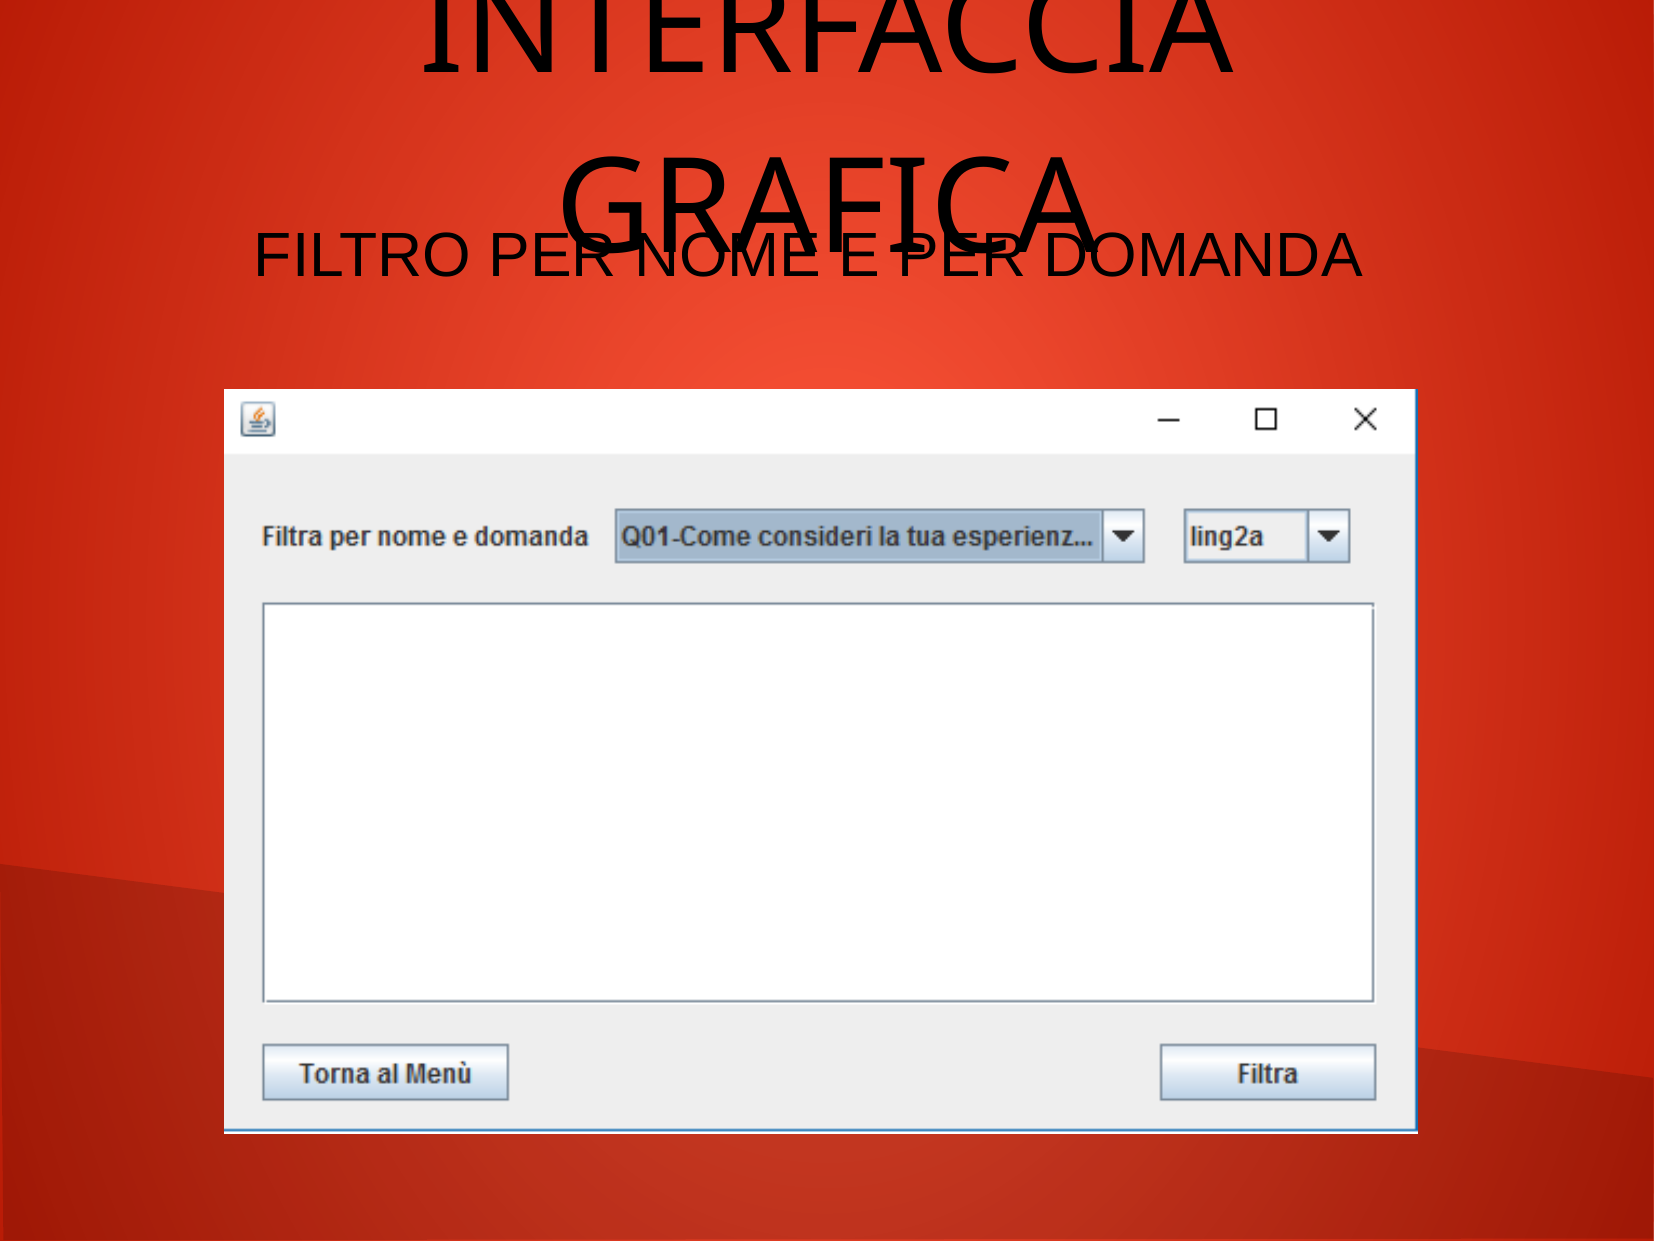

# INTERFACCIA GRAFICA
FILTRO PER NOME E PER DOMANDA